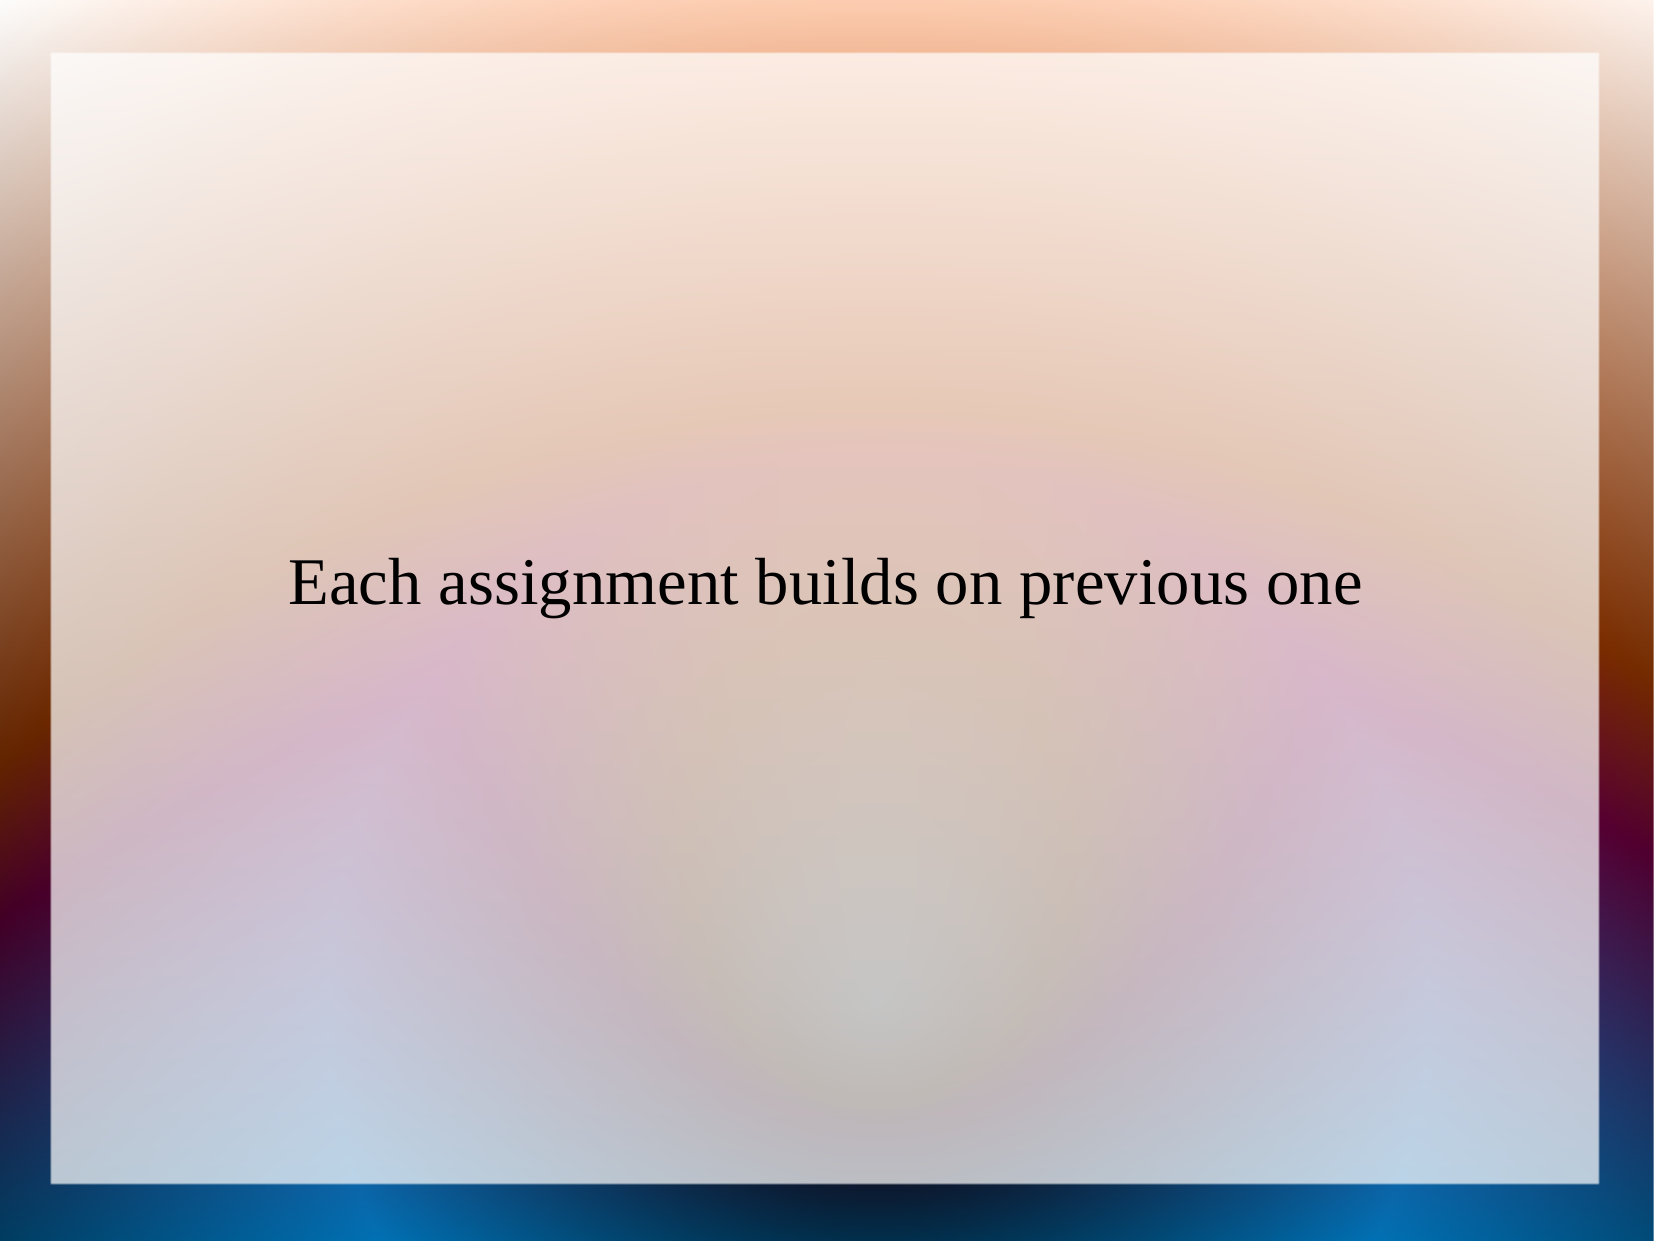

# Each assignment builds on previous one